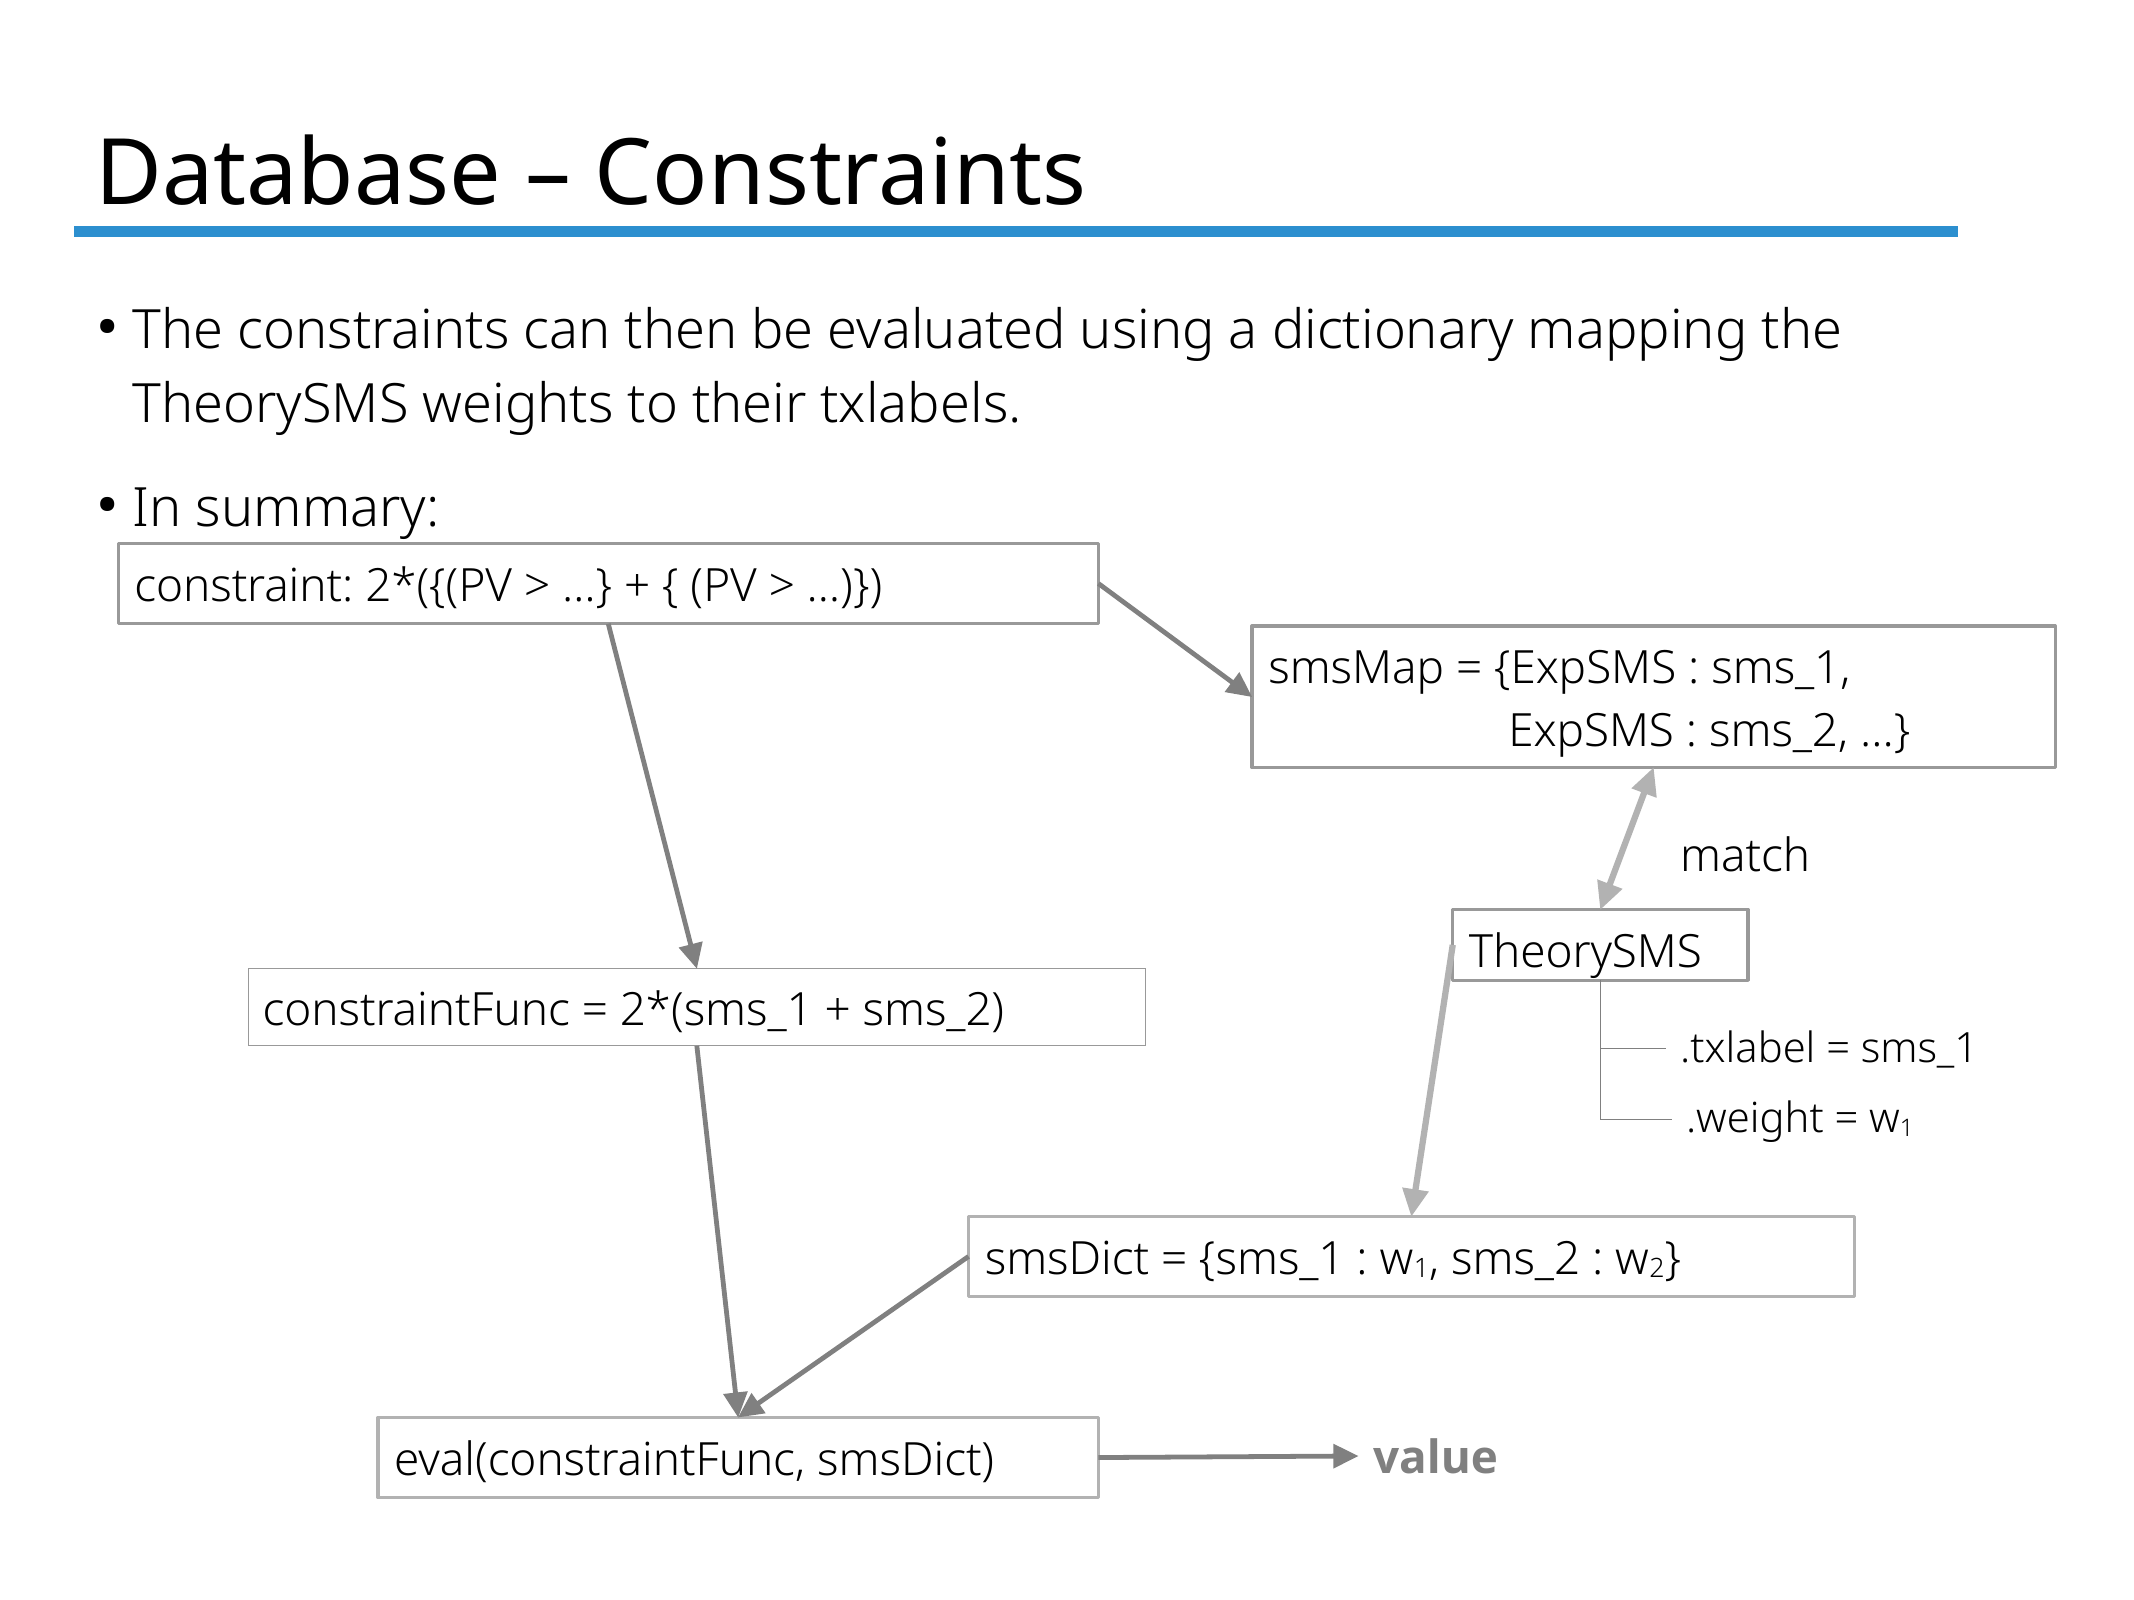

Database – Constraints
The constraints can then be evaluated using a dictionary mapping the TheorySMS weights to their txlabels.
In summary:
constraint: 2*({(PV > …} + { (PV > …)})
smsMap = {ExpSMS : sms_1,
 ExpSMS : sms_2, ...}
match
TheorySMS
constraintFunc = 2*(sms_1 + sms_2)
.txlabel = sms_1
.weight = w1
smsDict = {sms_1 : w1, sms_2 : w2}
eval(constraintFunc, smsDict)
value